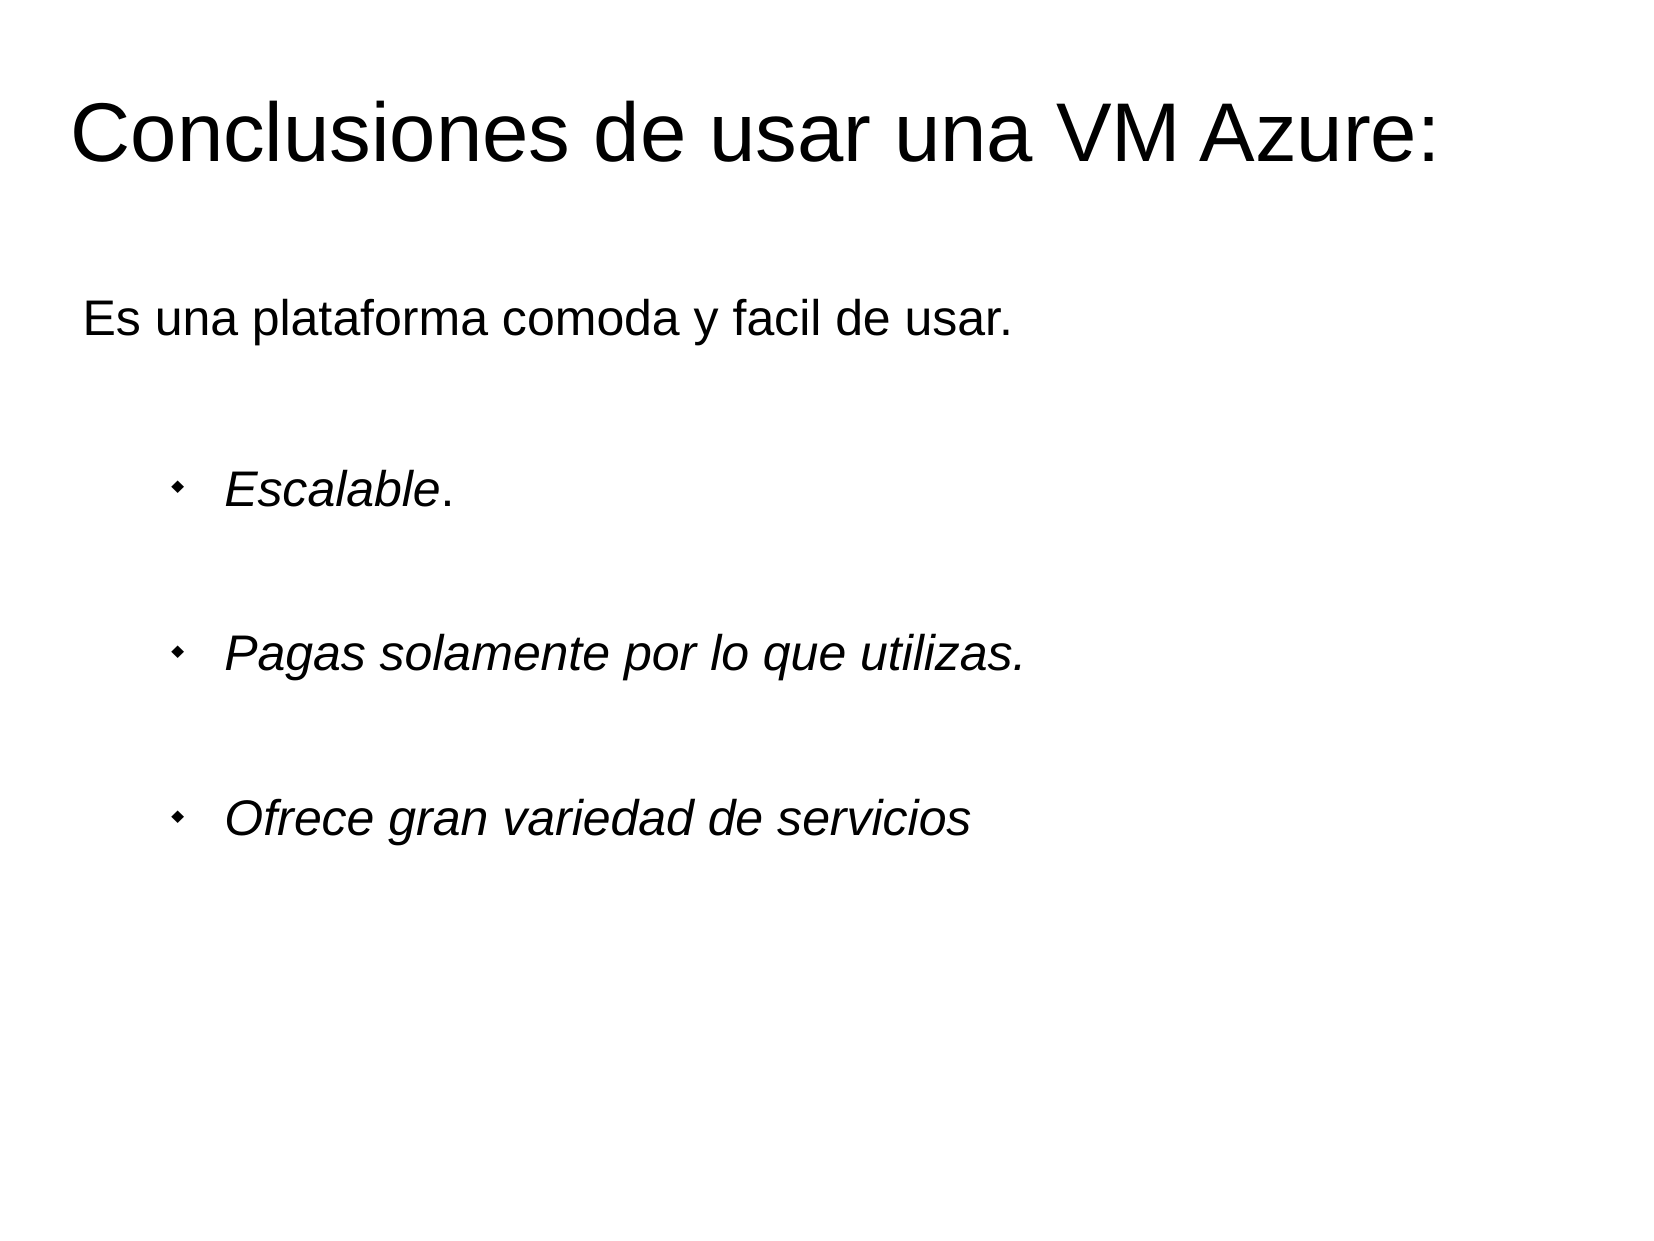

# Conclusiones de usar una VM Azure:
Es una plataforma comoda y facil de usar.
Escalable.
Pagas solamente por lo que utilizas.
Ofrece gran variedad de servicios